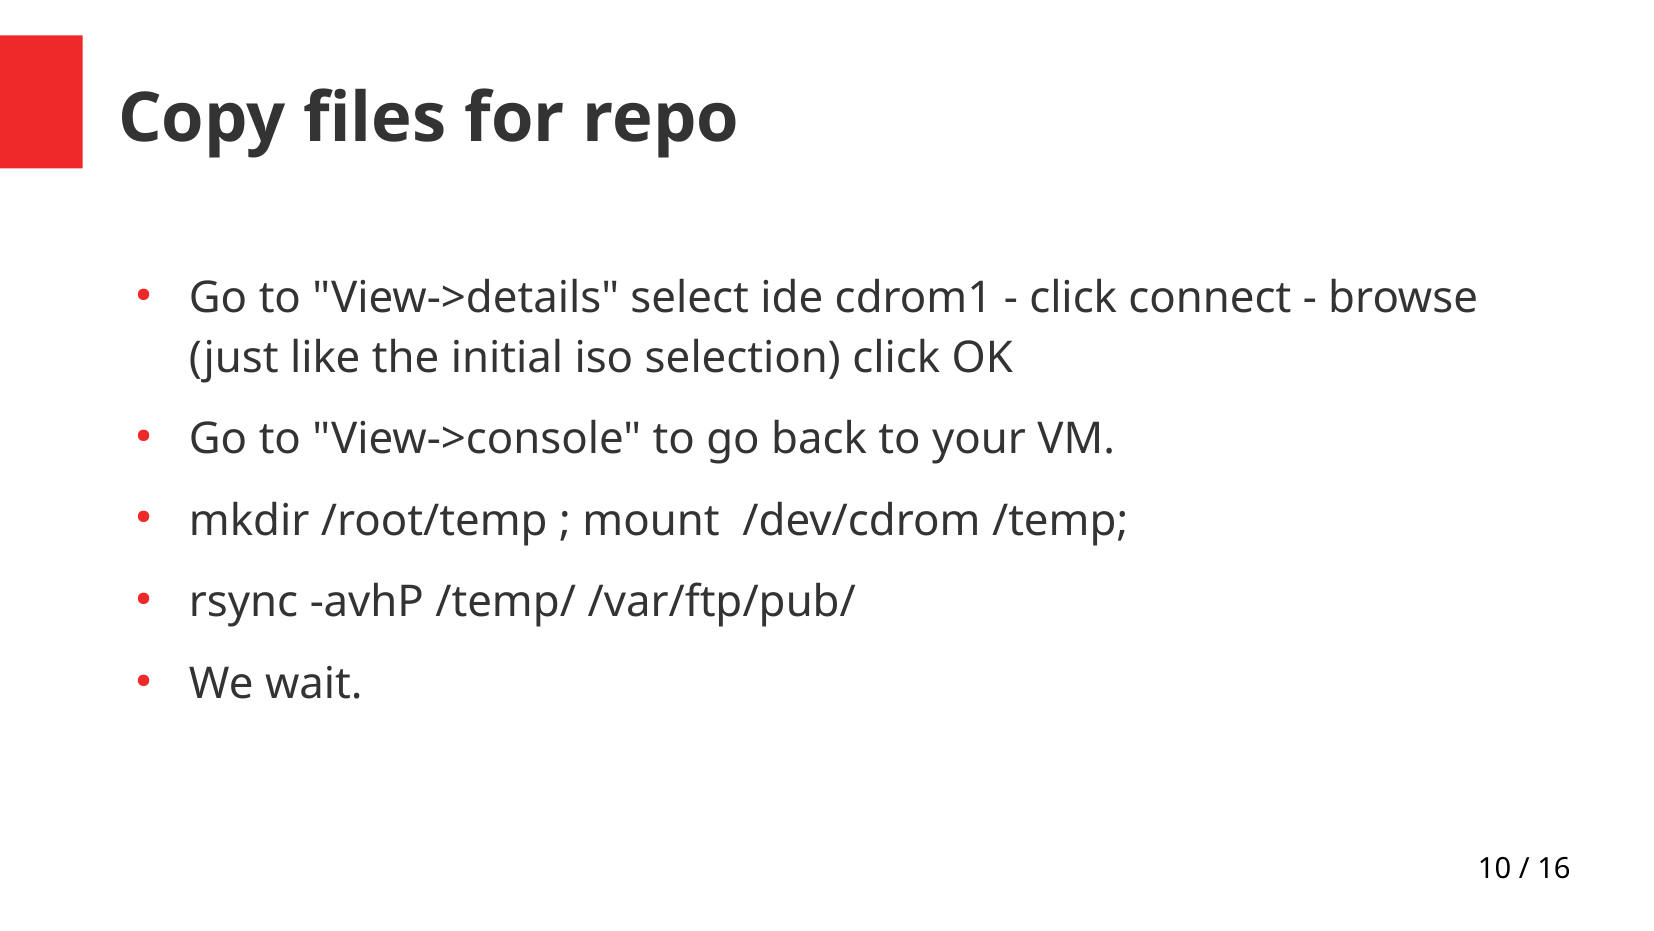

# Copy files for repo
Go to "View->details" select ide cdrom1 - click connect - browse (just like the initial iso selection) click OK
Go to "View->console" to go back to your VM.
mkdir /root/temp ; mount /dev/cdrom /temp;
rsync -avhP /temp/ /var/ftp/pub/
We wait.
10